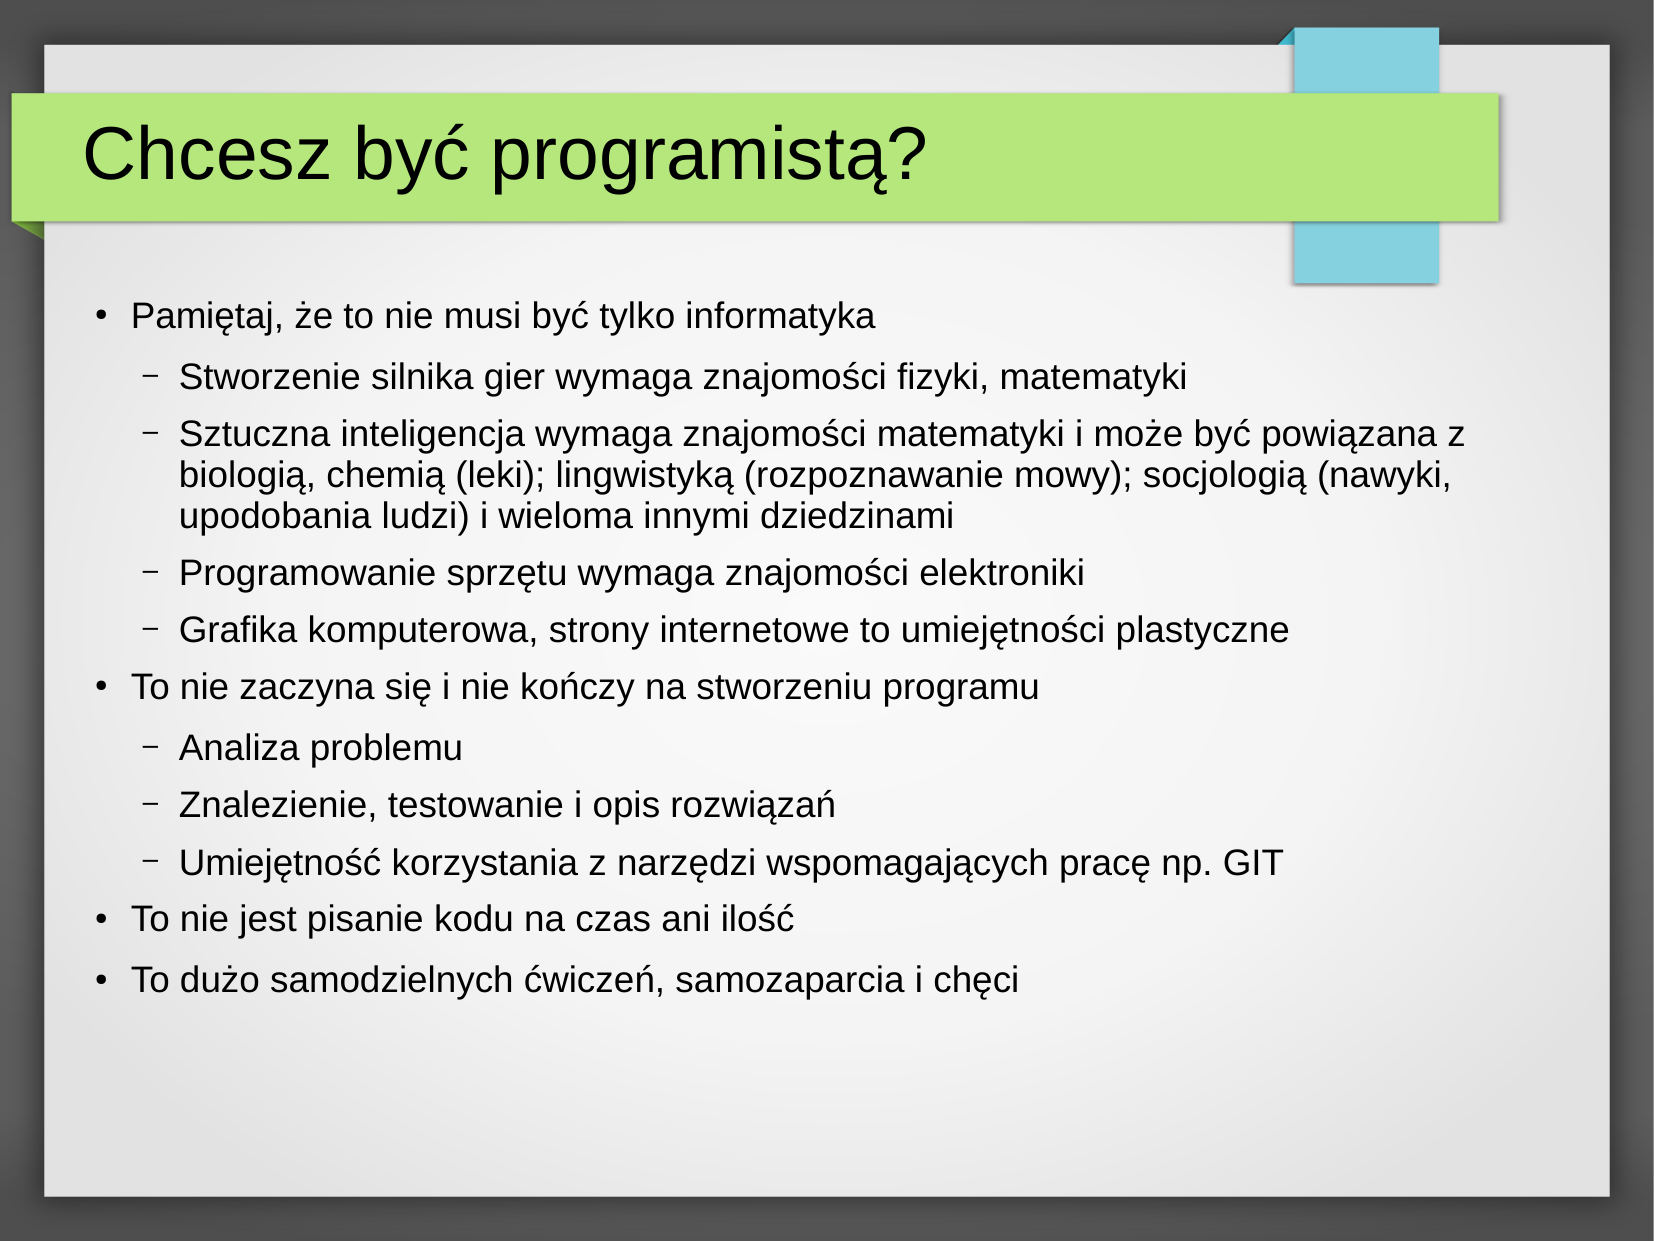

# Chcesz być programistą?
Pamiętaj, że to nie musi być tylko informatyka
Stworzenie silnika gier wymaga znajomości fizyki, matematyki
Sztuczna inteligencja wymaga znajomości matematyki i może być powiązana z biologią, chemią (leki); lingwistyką (rozpoznawanie mowy); socjologią (nawyki, upodobania ludzi) i wieloma innymi dziedzinami
Programowanie sprzętu wymaga znajomości elektroniki
Grafika komputerowa, strony internetowe to umiejętności plastyczne
To nie zaczyna się i nie kończy na stworzeniu programu
Analiza problemu
Znalezienie, testowanie i opis rozwiązań
Umiejętność korzystania z narzędzi wspomagających pracę np. GIT
To nie jest pisanie kodu na czas ani ilość
To dużo samodzielnych ćwiczeń, samozaparcia i chęci